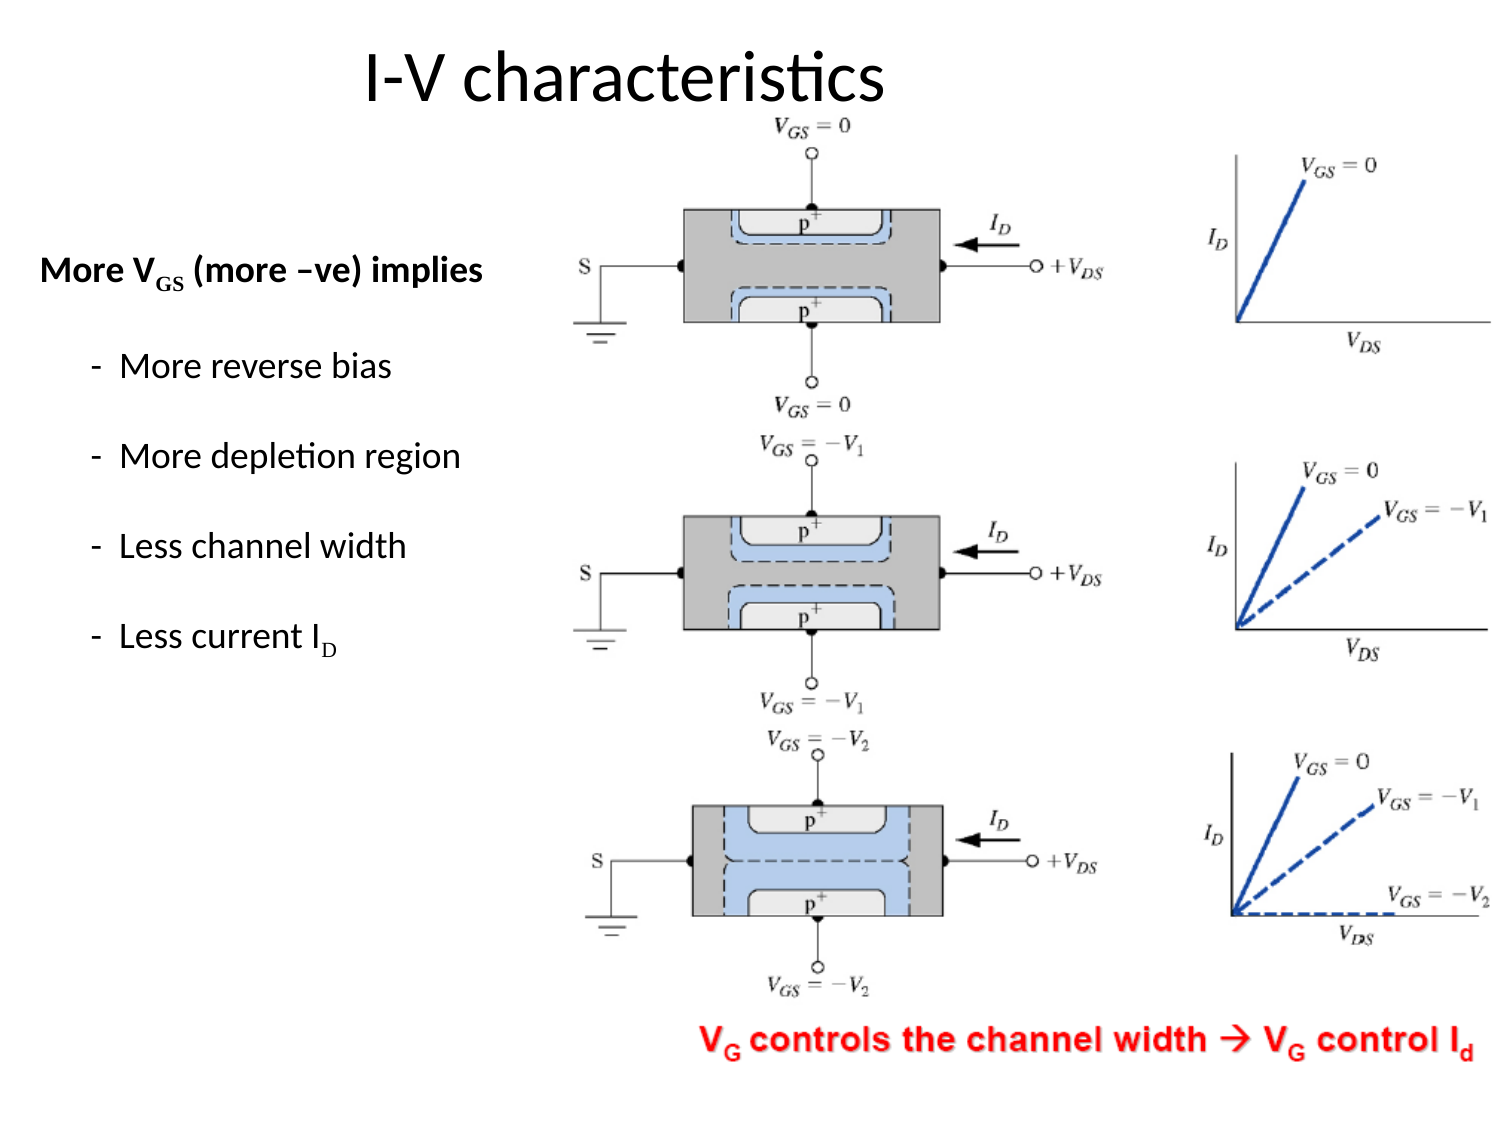

# I-V characteristics
More VGS (more –ve) implies
 - More reverse bias
 - More depletion region
 - Less channel width
 - Less current ID